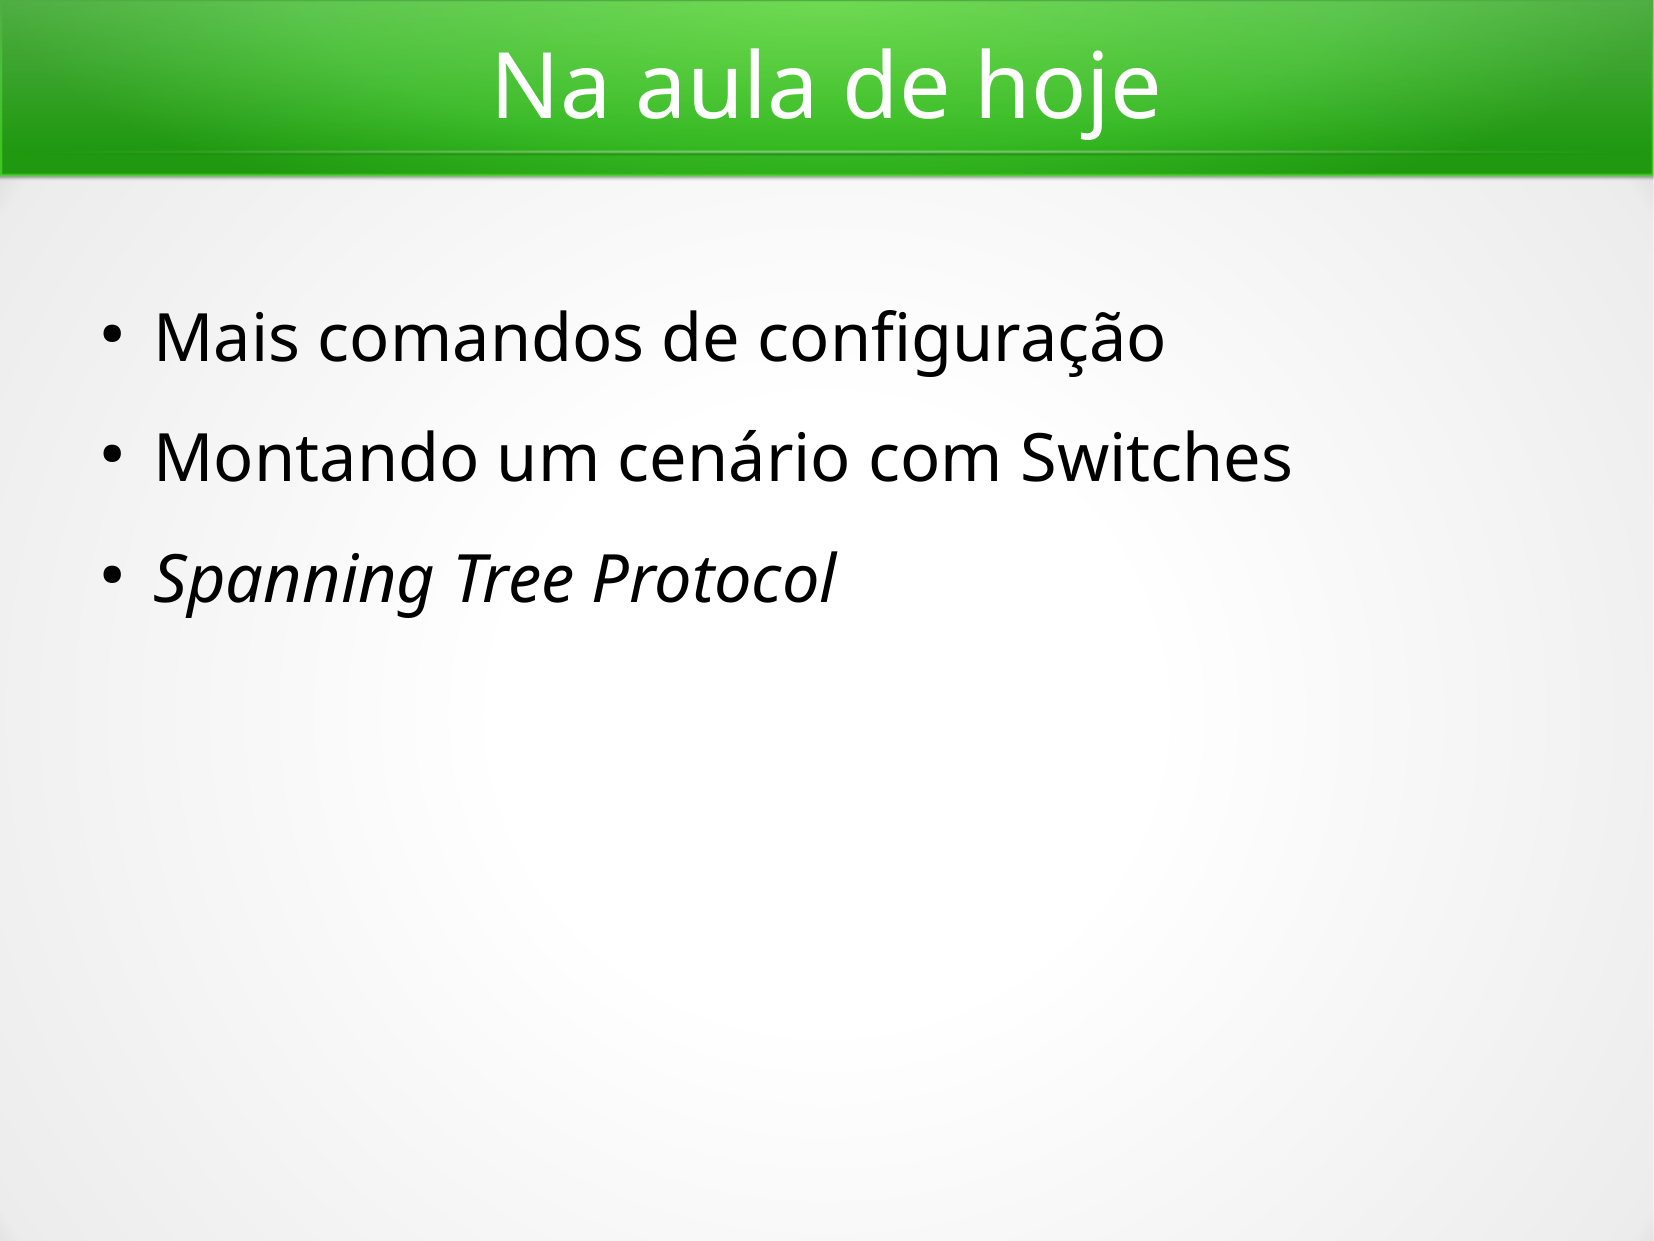

# Na aula de hoje
Mais comandos de configuração
Montando um cenário com Switches
Spanning Tree Protocol